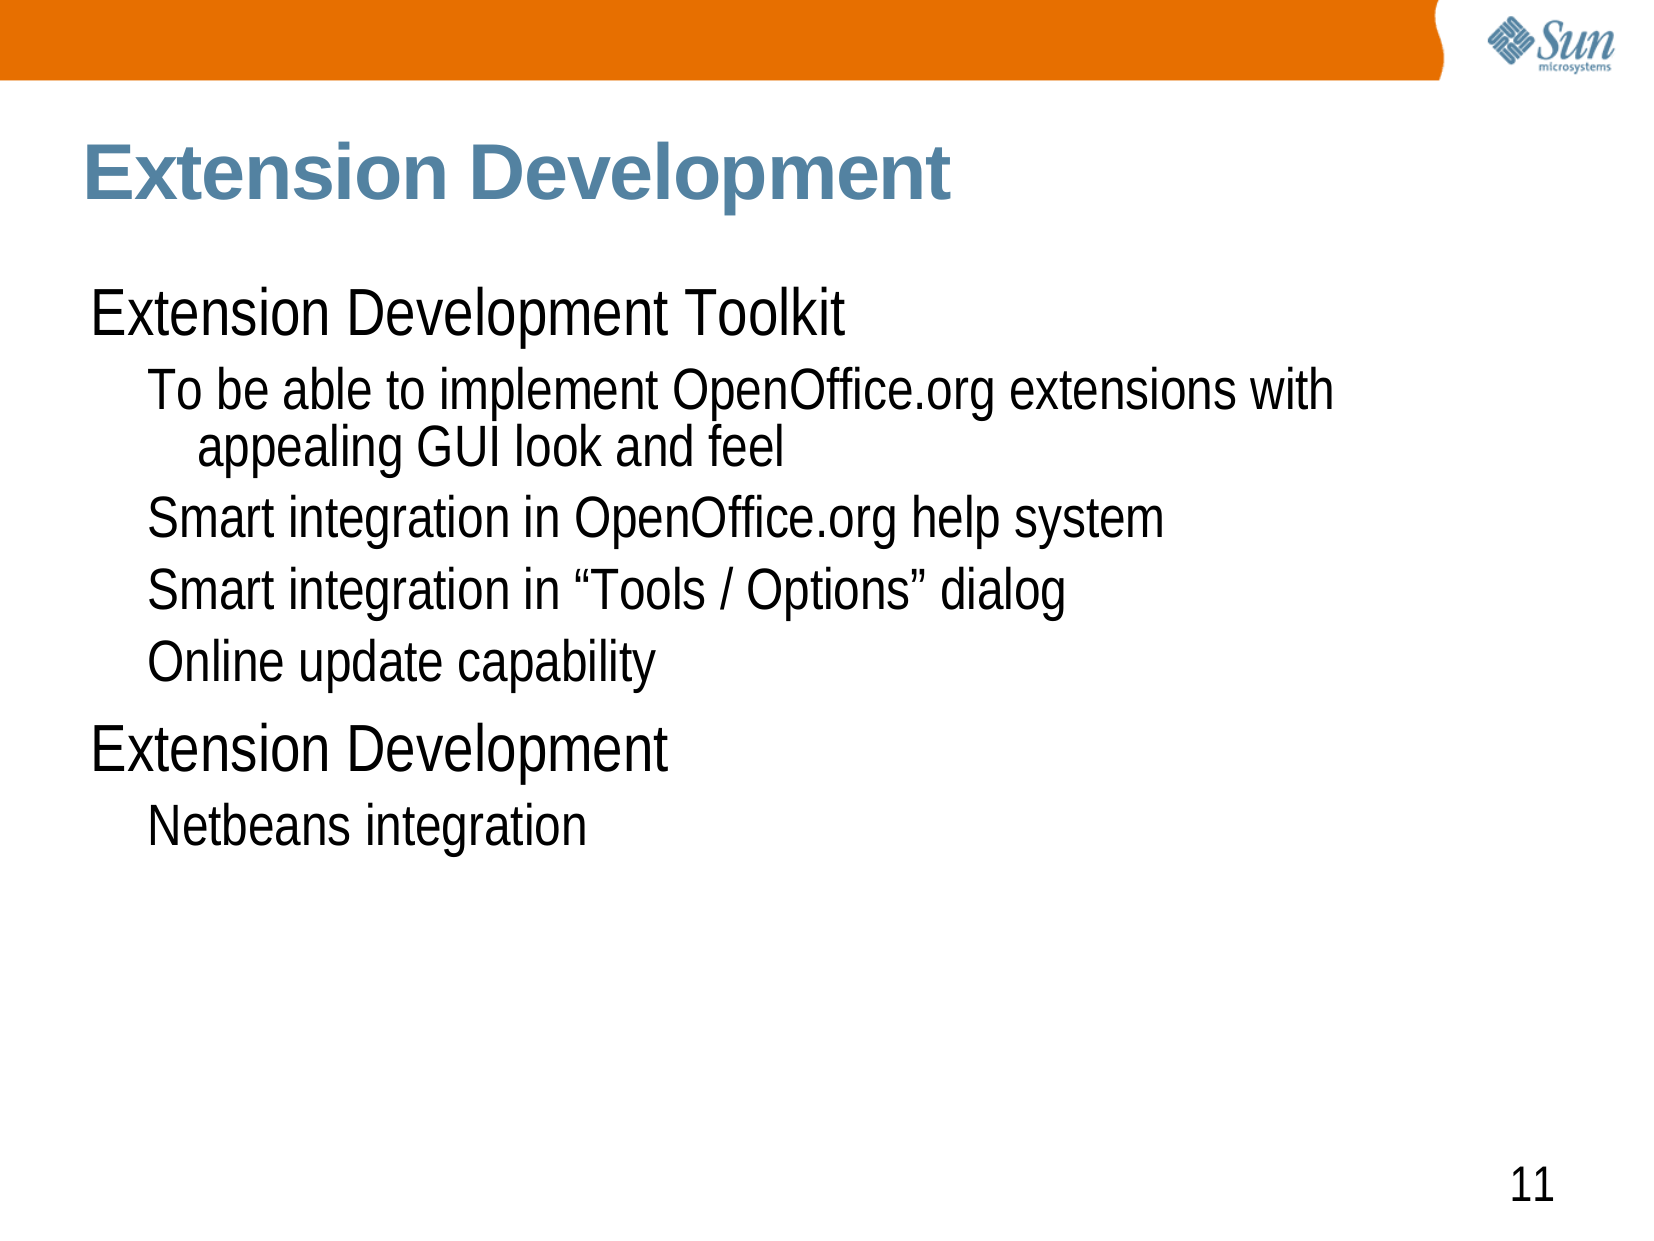

# Extension Development
Extension Development Toolkit
To be able to implement OpenOffice.org extensions with appealing GUI look and feel
Smart integration in OpenOffice.org help system
Smart integration in “Tools / Options” dialog
Online update capability
Extension Development
Netbeans integration